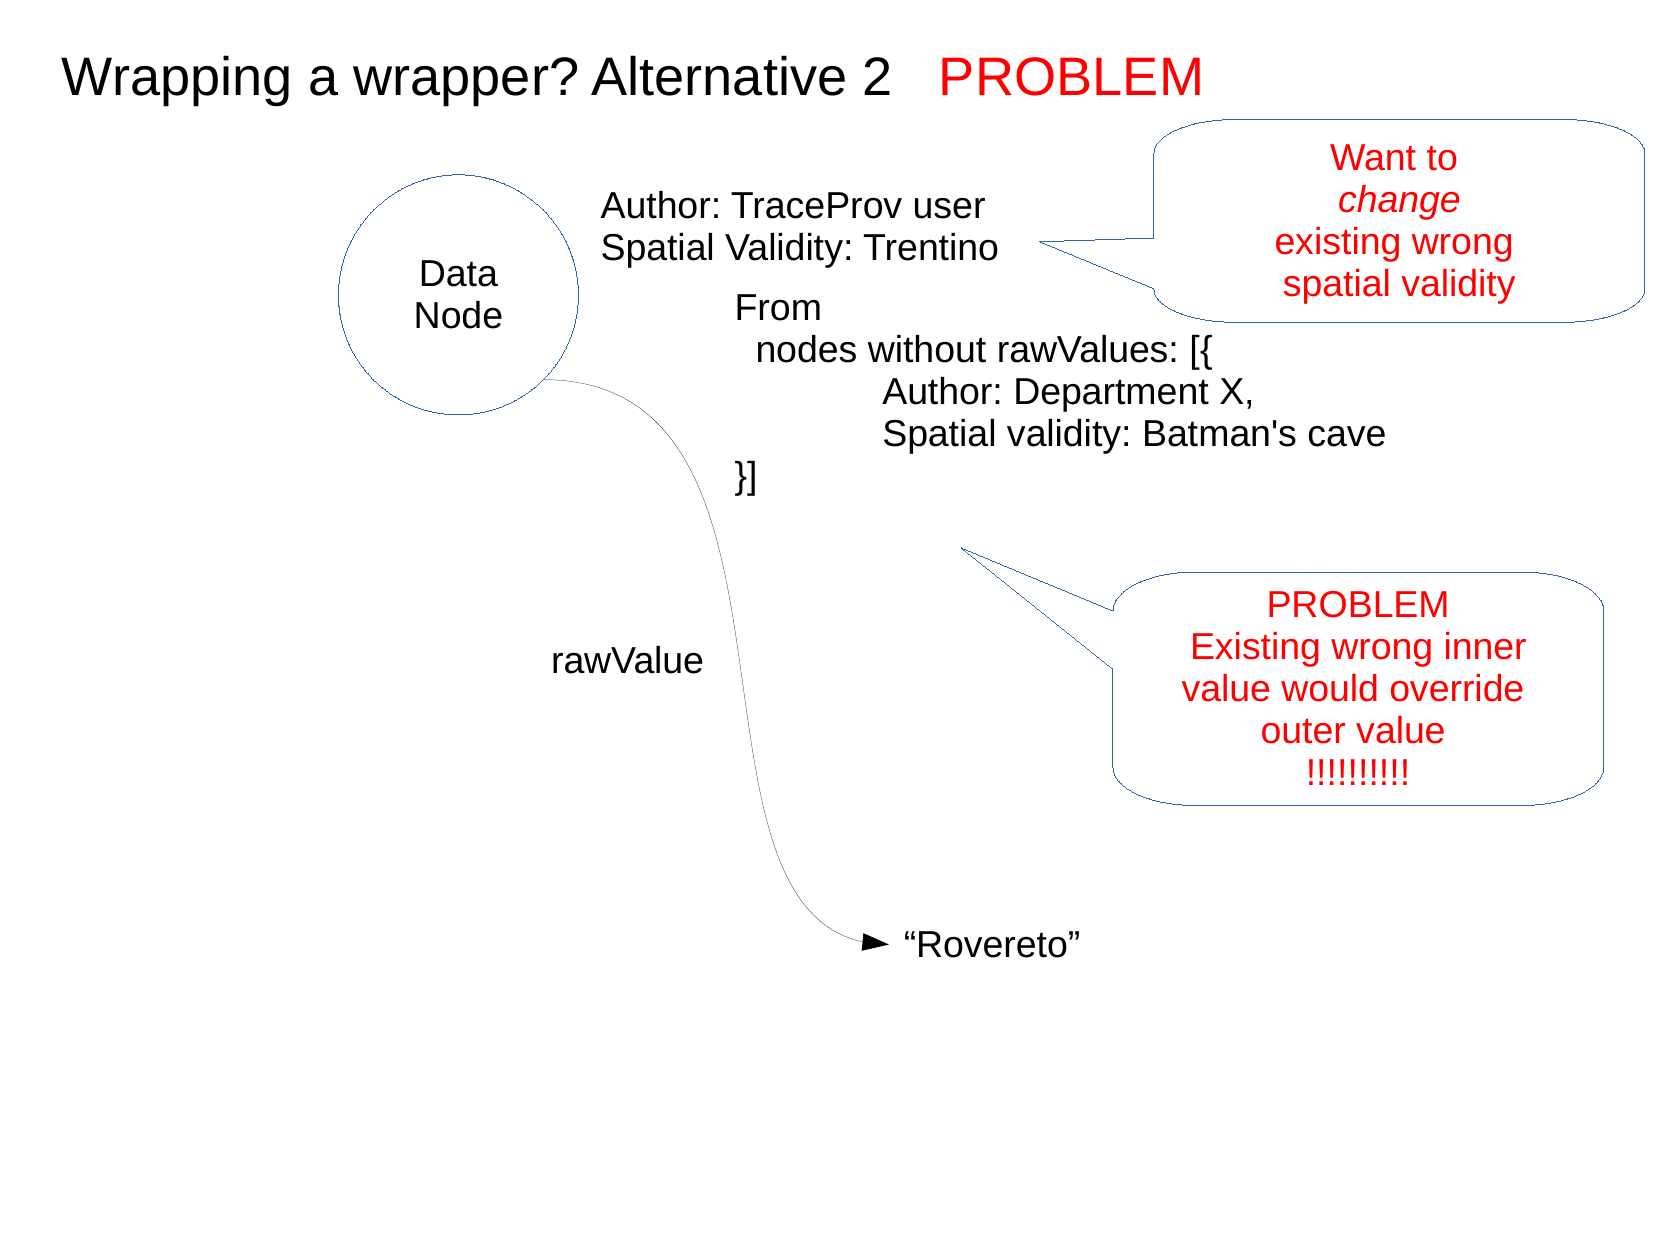

Wrapping a wrapper? Alternative 2 PROBLEM
Want to
change
existing wrong
spatial validity
Data
Node
Author: TraceProv user
Spatial Validity: Trentino
From
 nodes without rawValues: [{
		Author: Department X,
		Spatial validity: Batman's cave
}]
PROBLEM
 Existing wrong inner
value would override
outer value
!!!!!!!!!!
 rawValue
“Rovereto”